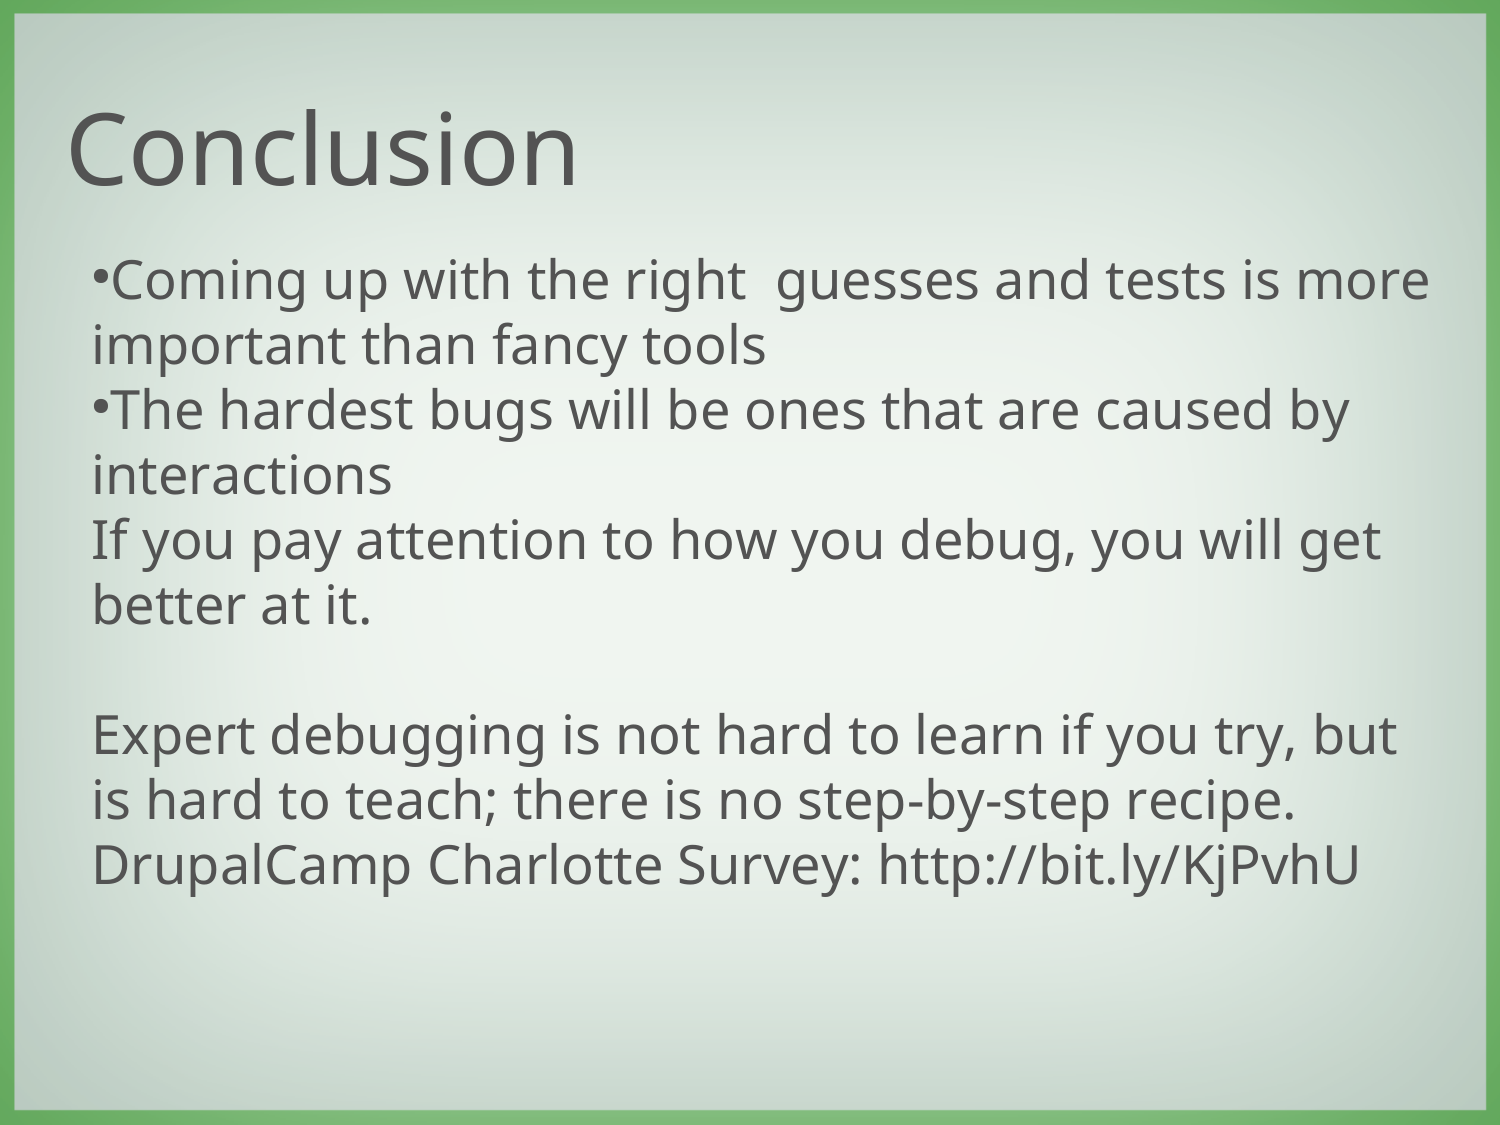

# Conclusion
Coming up with the right guesses and tests is more important than fancy tools
The hardest bugs will be ones that are caused by interactions
If you pay attention to how you debug, you will get better at it.
Expert debugging is not hard to learn if you try, but is hard to teach; there is no step-by-step recipe.
DrupalCamp Charlotte Survey: http://bit.ly/KjPvhU